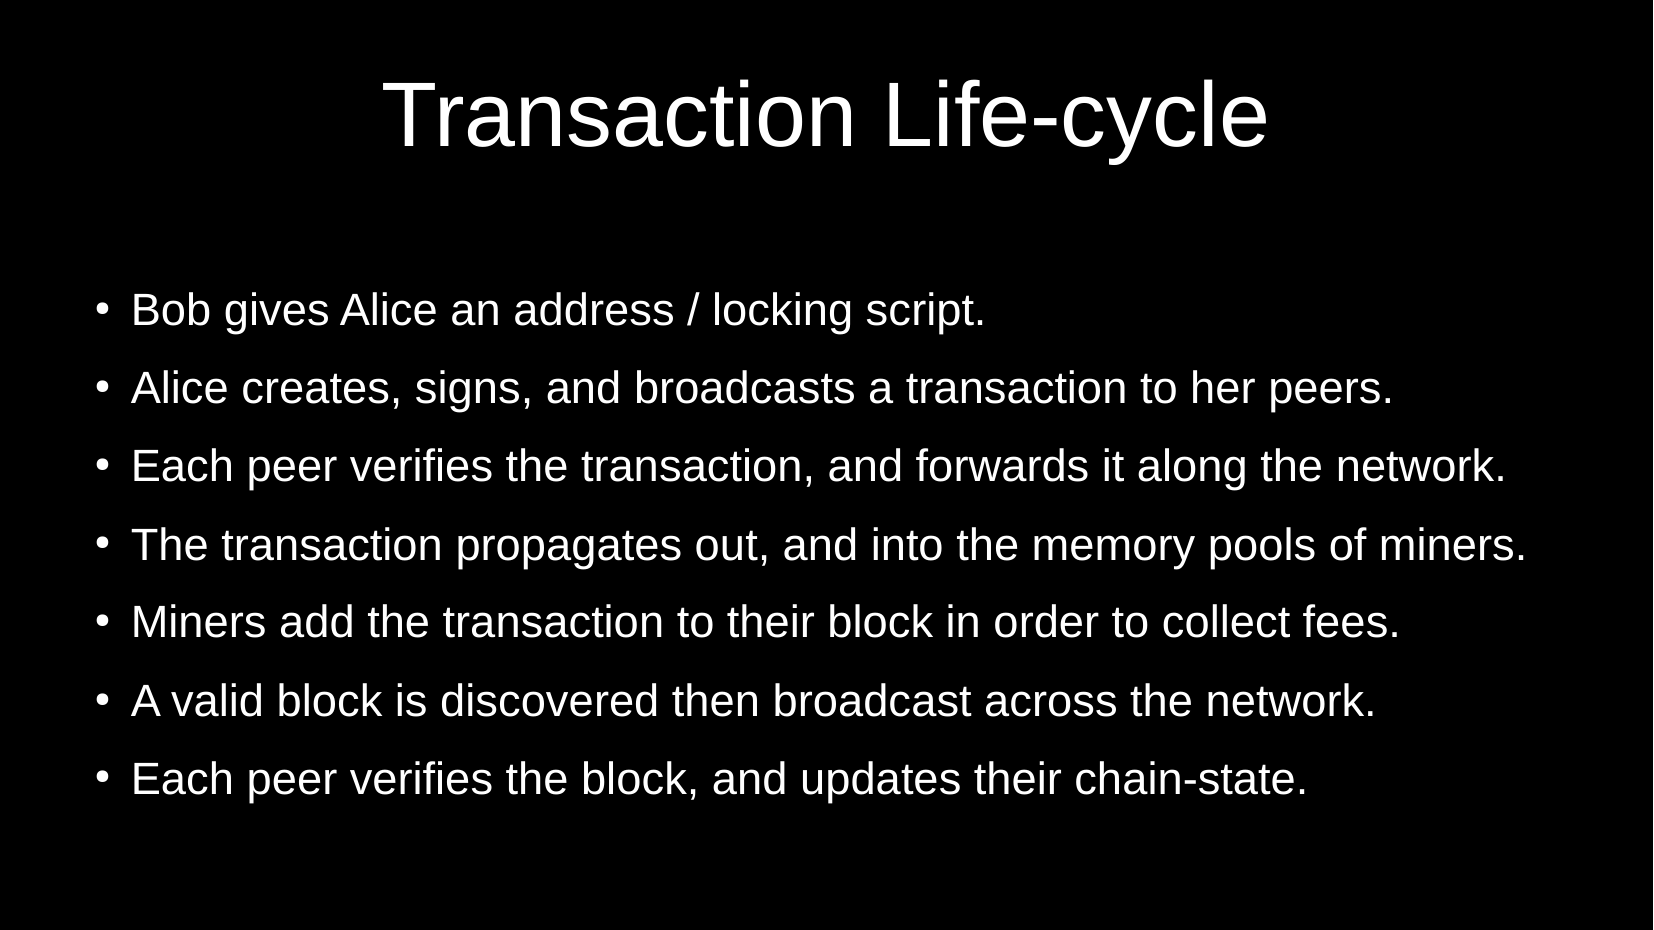

# Transaction Life-cycle
Bob gives Alice an address / locking script.
Alice creates, signs, and broadcasts a transaction to her peers.
Each peer verifies the transaction, and forwards it along the network.
The transaction propagates out, and into the memory pools of miners.
Miners add the transaction to their block in order to collect fees.
A valid block is discovered then broadcast across the network.
Each peer verifies the block, and updates their chain-state.